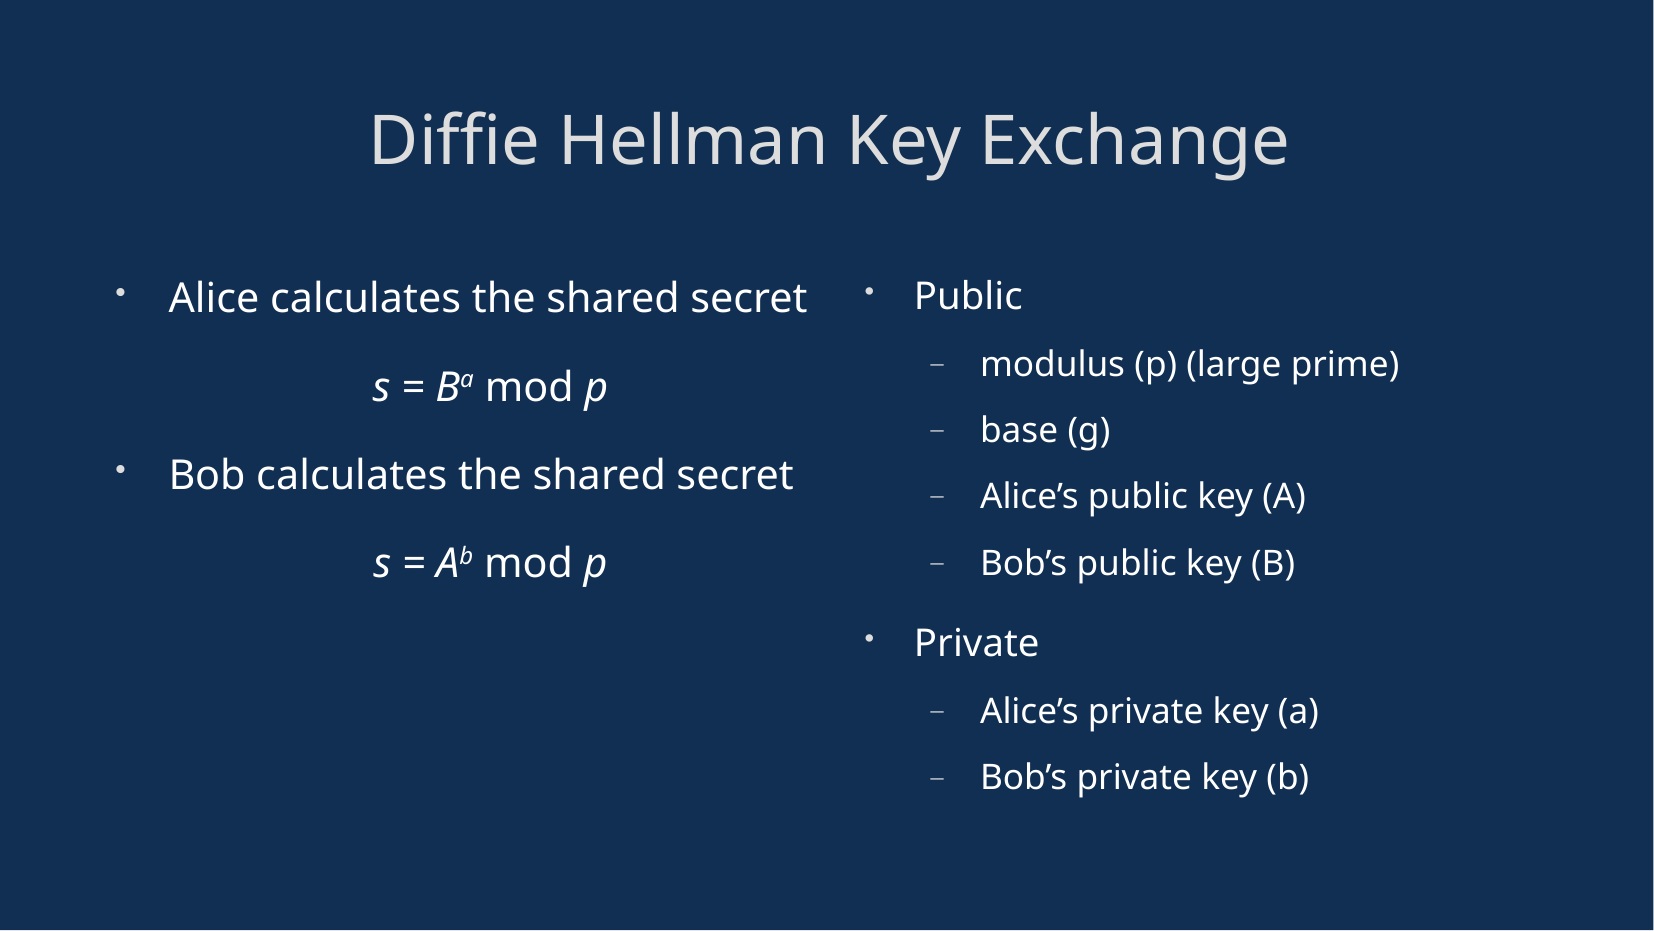

# Diffie Hellman Key Exchange
Alice calculates the shared secret
s = Ba mod p
Bob calculates the shared secret
s = Ab mod p
Public
modulus (p) (large prime)
base (g)
Alice’s public key (A)
Bob’s public key (B)
Private
Alice’s private key (a)
Bob’s private key (b)